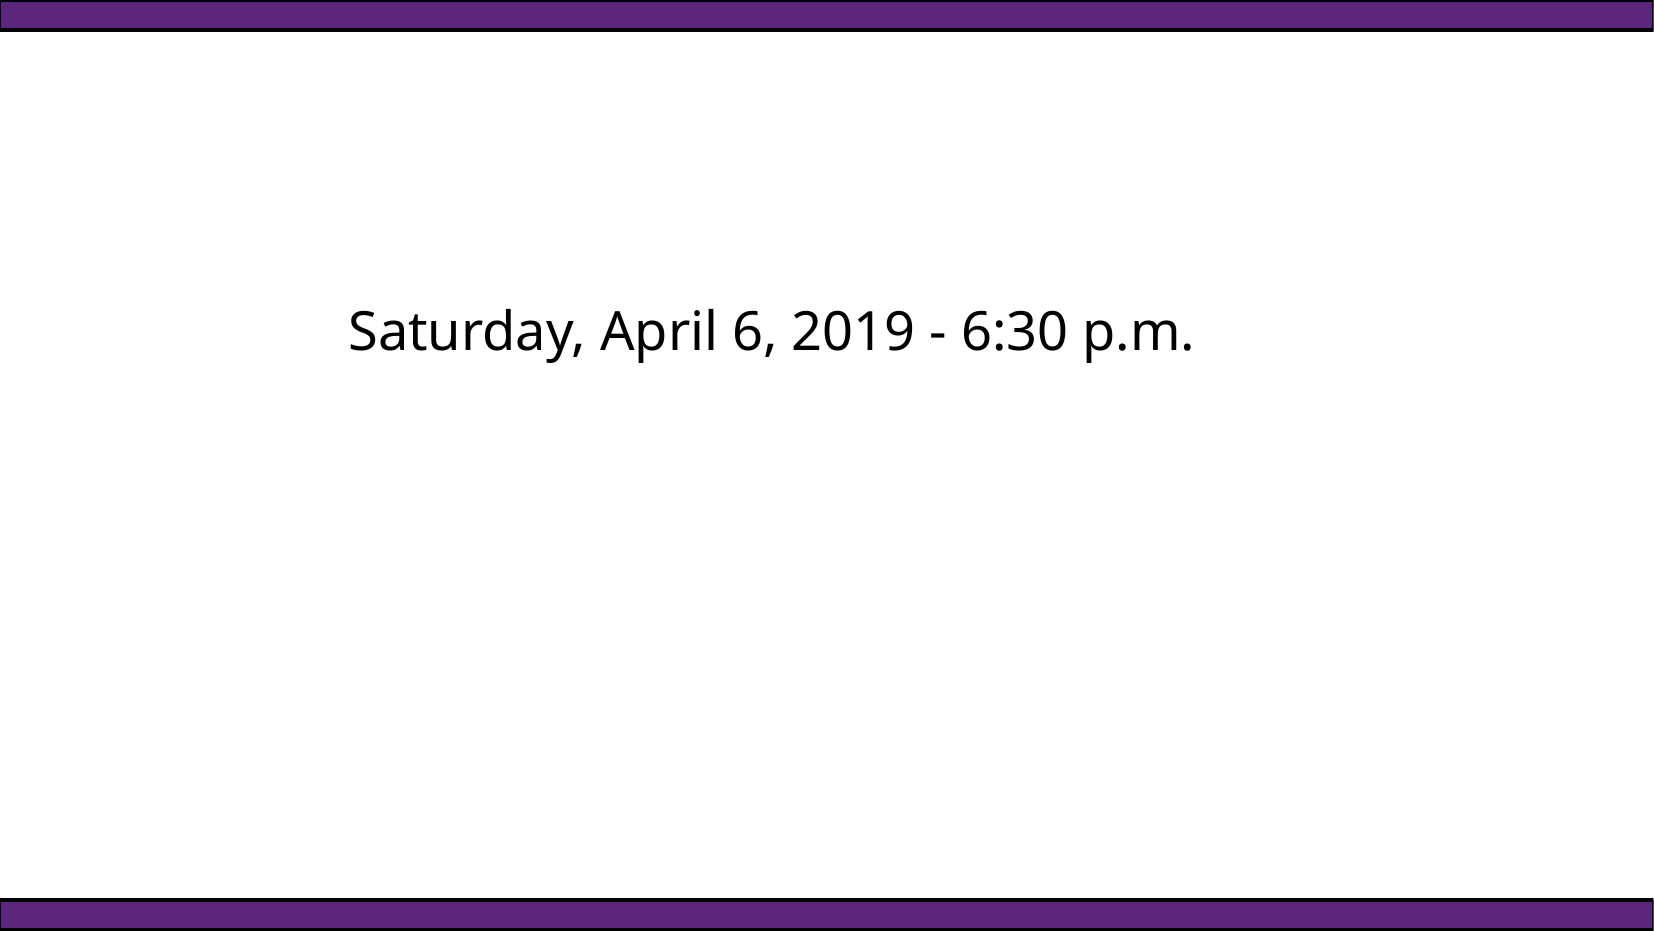

Saturday, April 6, 2019 - 6:30 p.m.